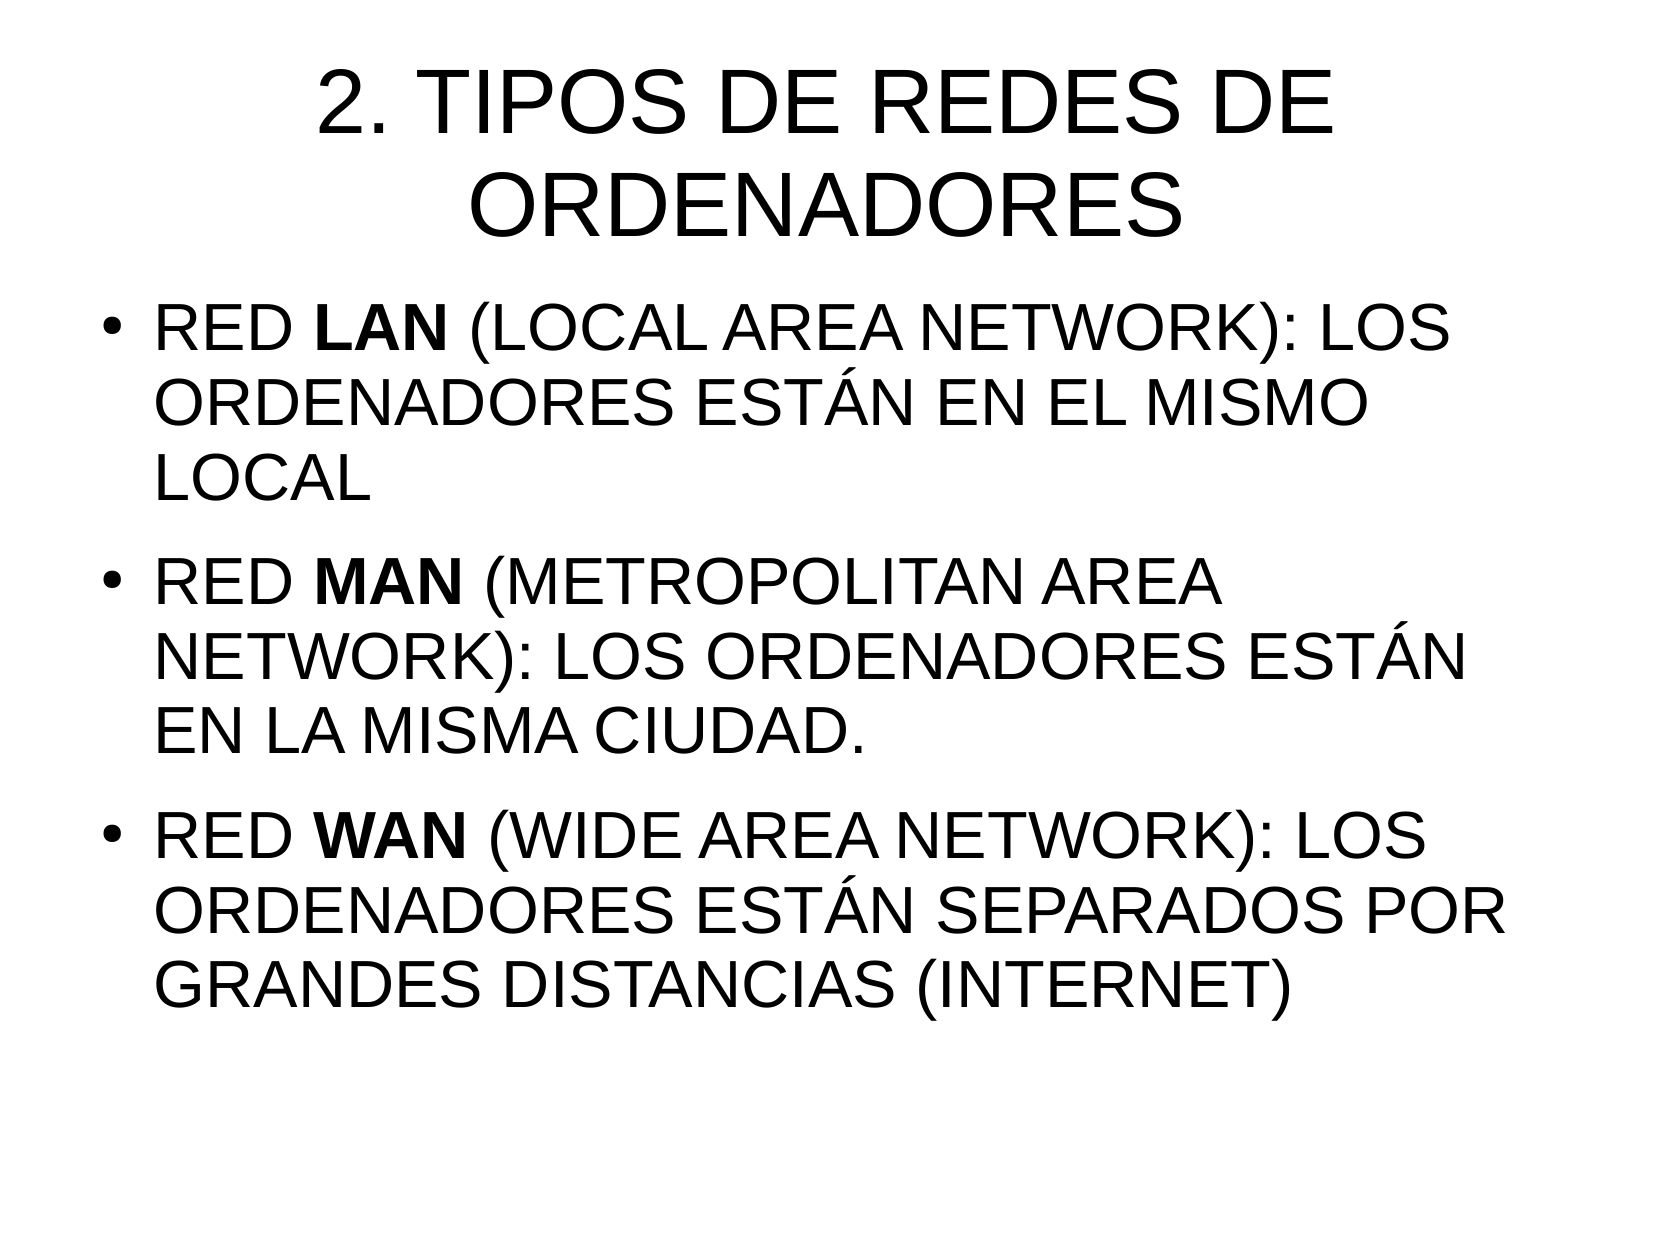

# 2. TIPOS DE REDES DE ORDENADORES
RED LAN (LOCAL AREA NETWORK): LOS ORDENADORES ESTÁN EN EL MISMO LOCAL
RED MAN (METROPOLITAN AREA NETWORK): LOS ORDENADORES ESTÁN EN LA MISMA CIUDAD.
RED WAN (WIDE AREA NETWORK): LOS ORDENADORES ESTÁN SEPARADOS POR GRANDES DISTANCIAS (INTERNET)